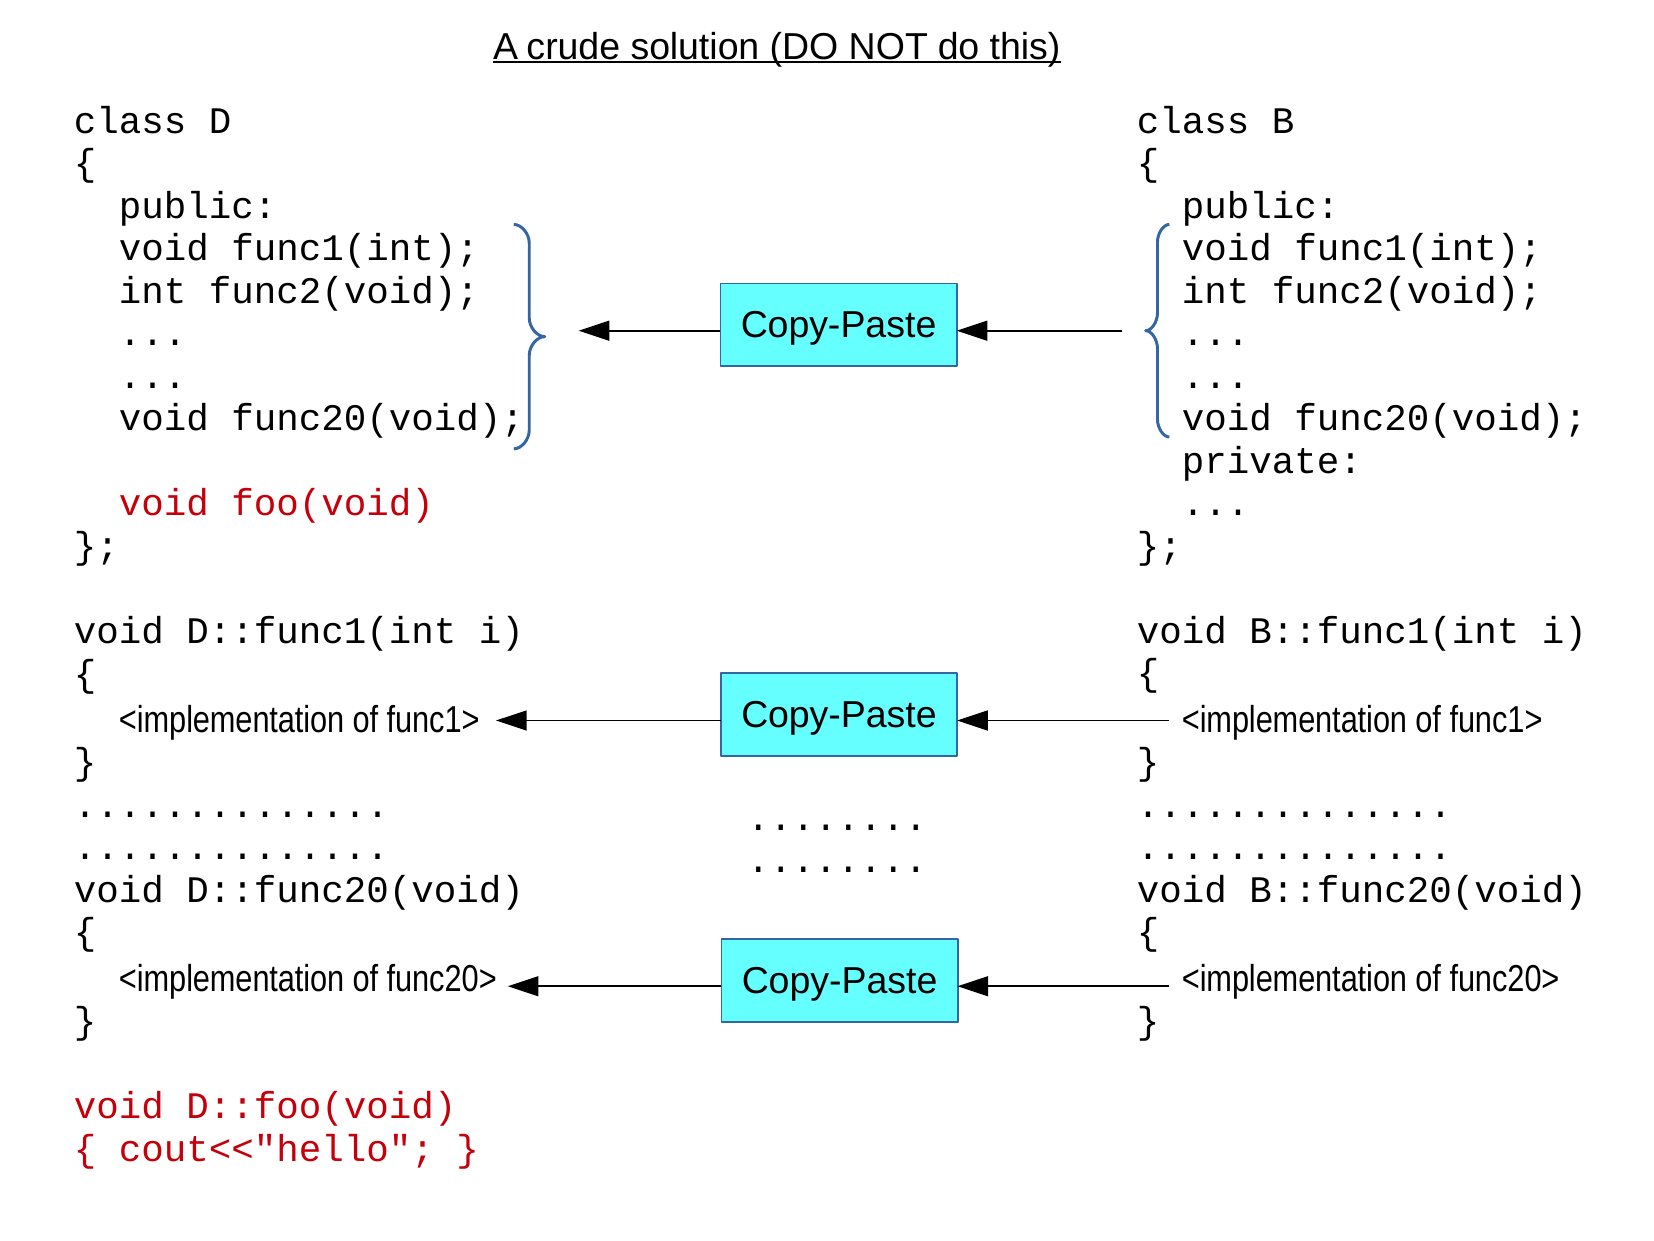

A crude solution (DO NOT do this)
class B
{
 public:
 void func1(int);
 int func2(void);
 ...
 ...
 void func20(void);
 private:
 ...
};
void B::func1(int i)
{
 <implementation of func1>
}
..............
..............
void B::func20(void)
{
 <implementation of func20>
}
class D
{
 public:
 void func1(int);
 int func2(void);
 ...
 ...
 void func20(void);
 void foo(void)
};
void D::func1(int i)
{
 <implementation of func1>
}
..............
..............
void D::func20(void)
{
 <implementation of func20>
}
void D::foo(void)
{ cout<<"hello"; }
Copy-Paste
Copy-Paste
........
........
Copy-Paste